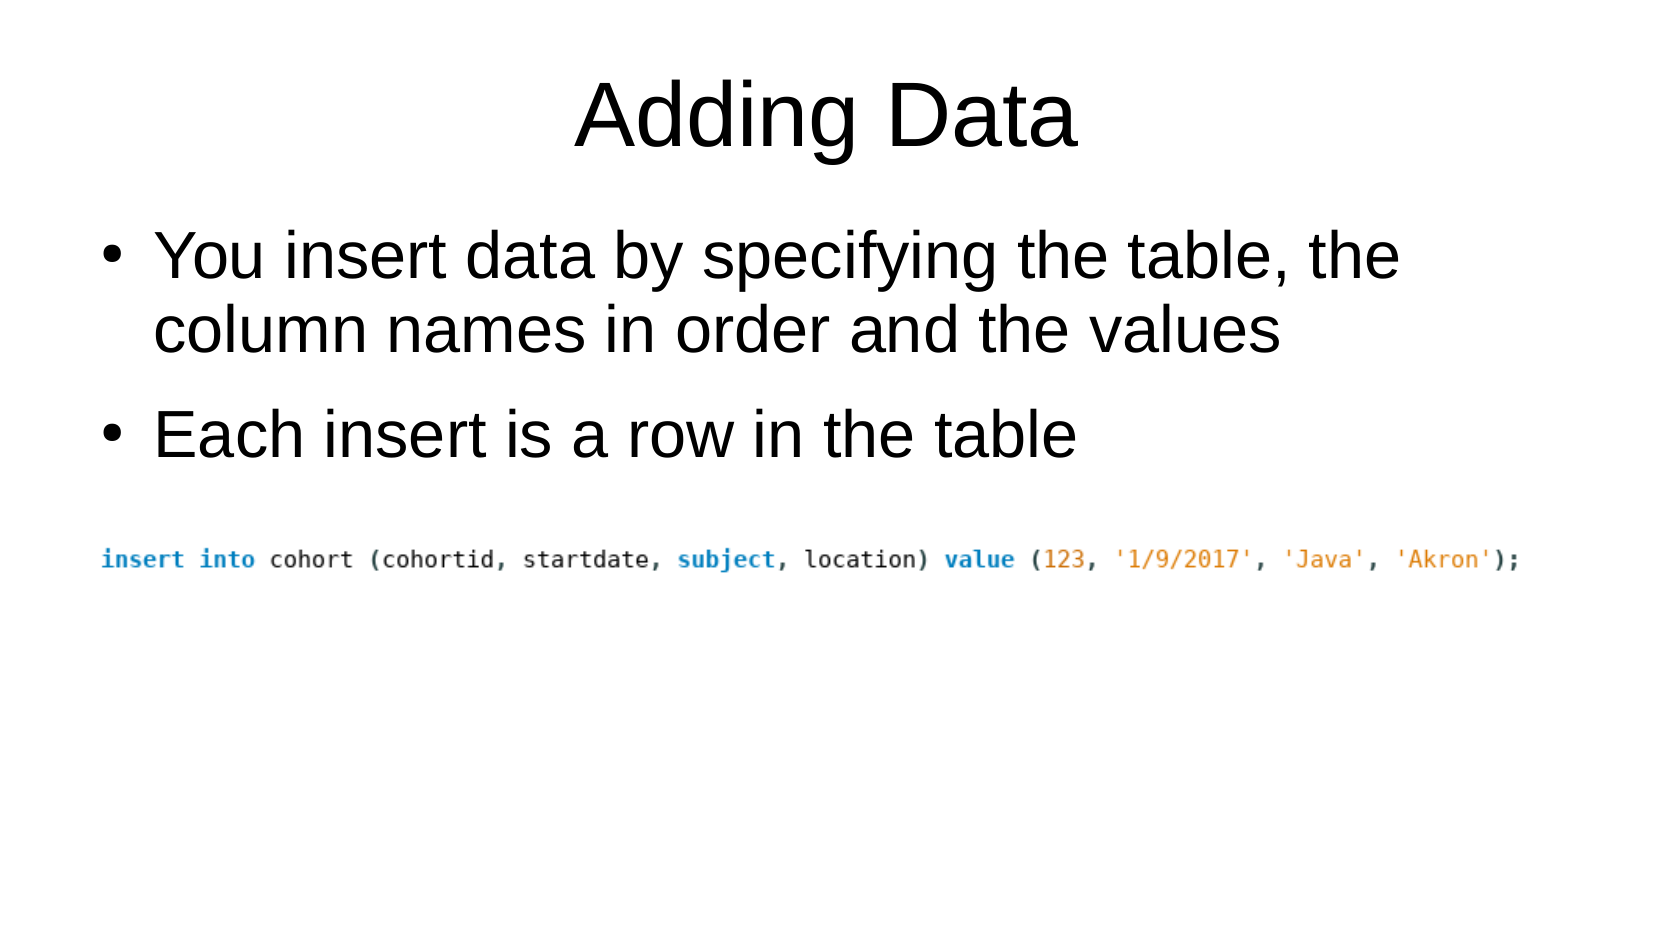

# Adding Data
You insert data by specifying the table, the column names in order and the values
Each insert is a row in the table